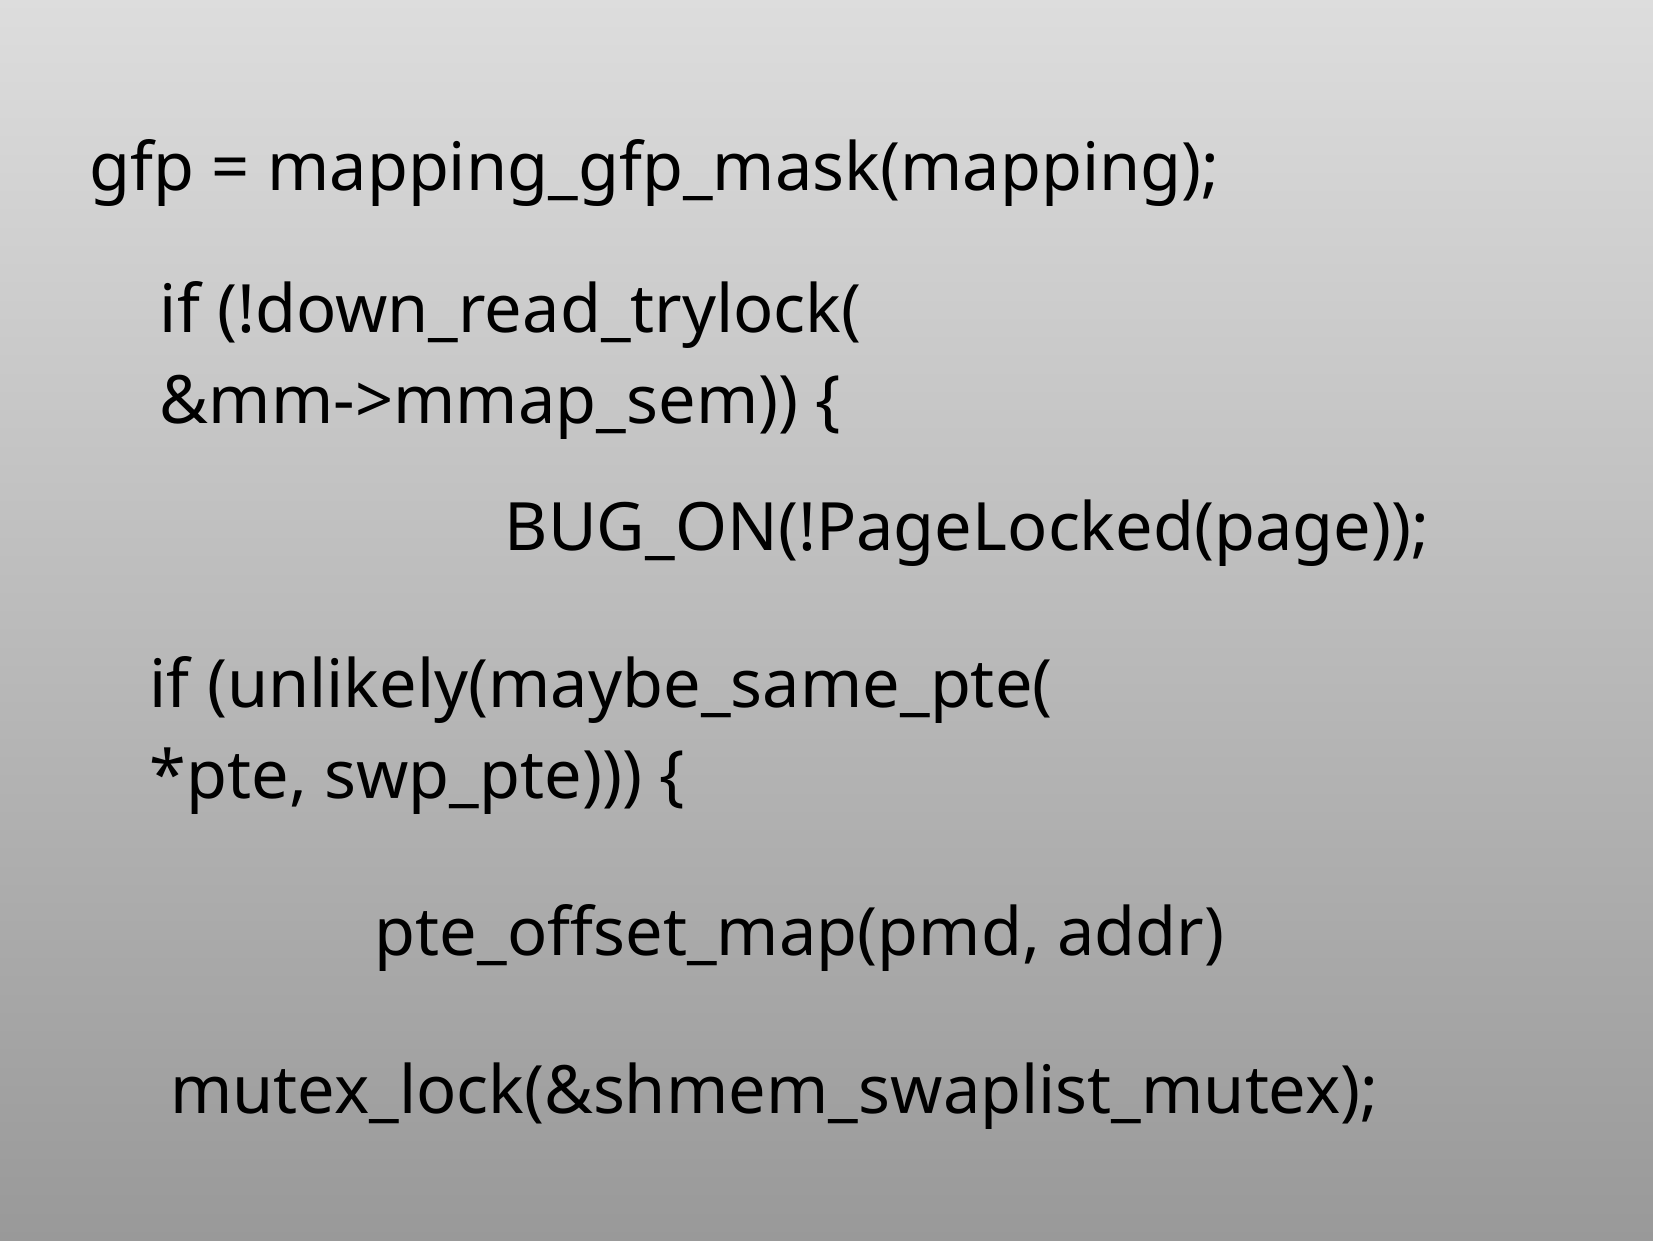

gfp = mapping_gfp_mask(mapping);
if (!down_read_trylock(
&mm->mmap_sem)) {
BUG_ON(!PageLocked(page));
if (unlikely(maybe_same_pte(
*pte, swp_pte))) {
pte_offset_map(pmd, addr)
mutex_lock(&shmem_swaplist_mutex);